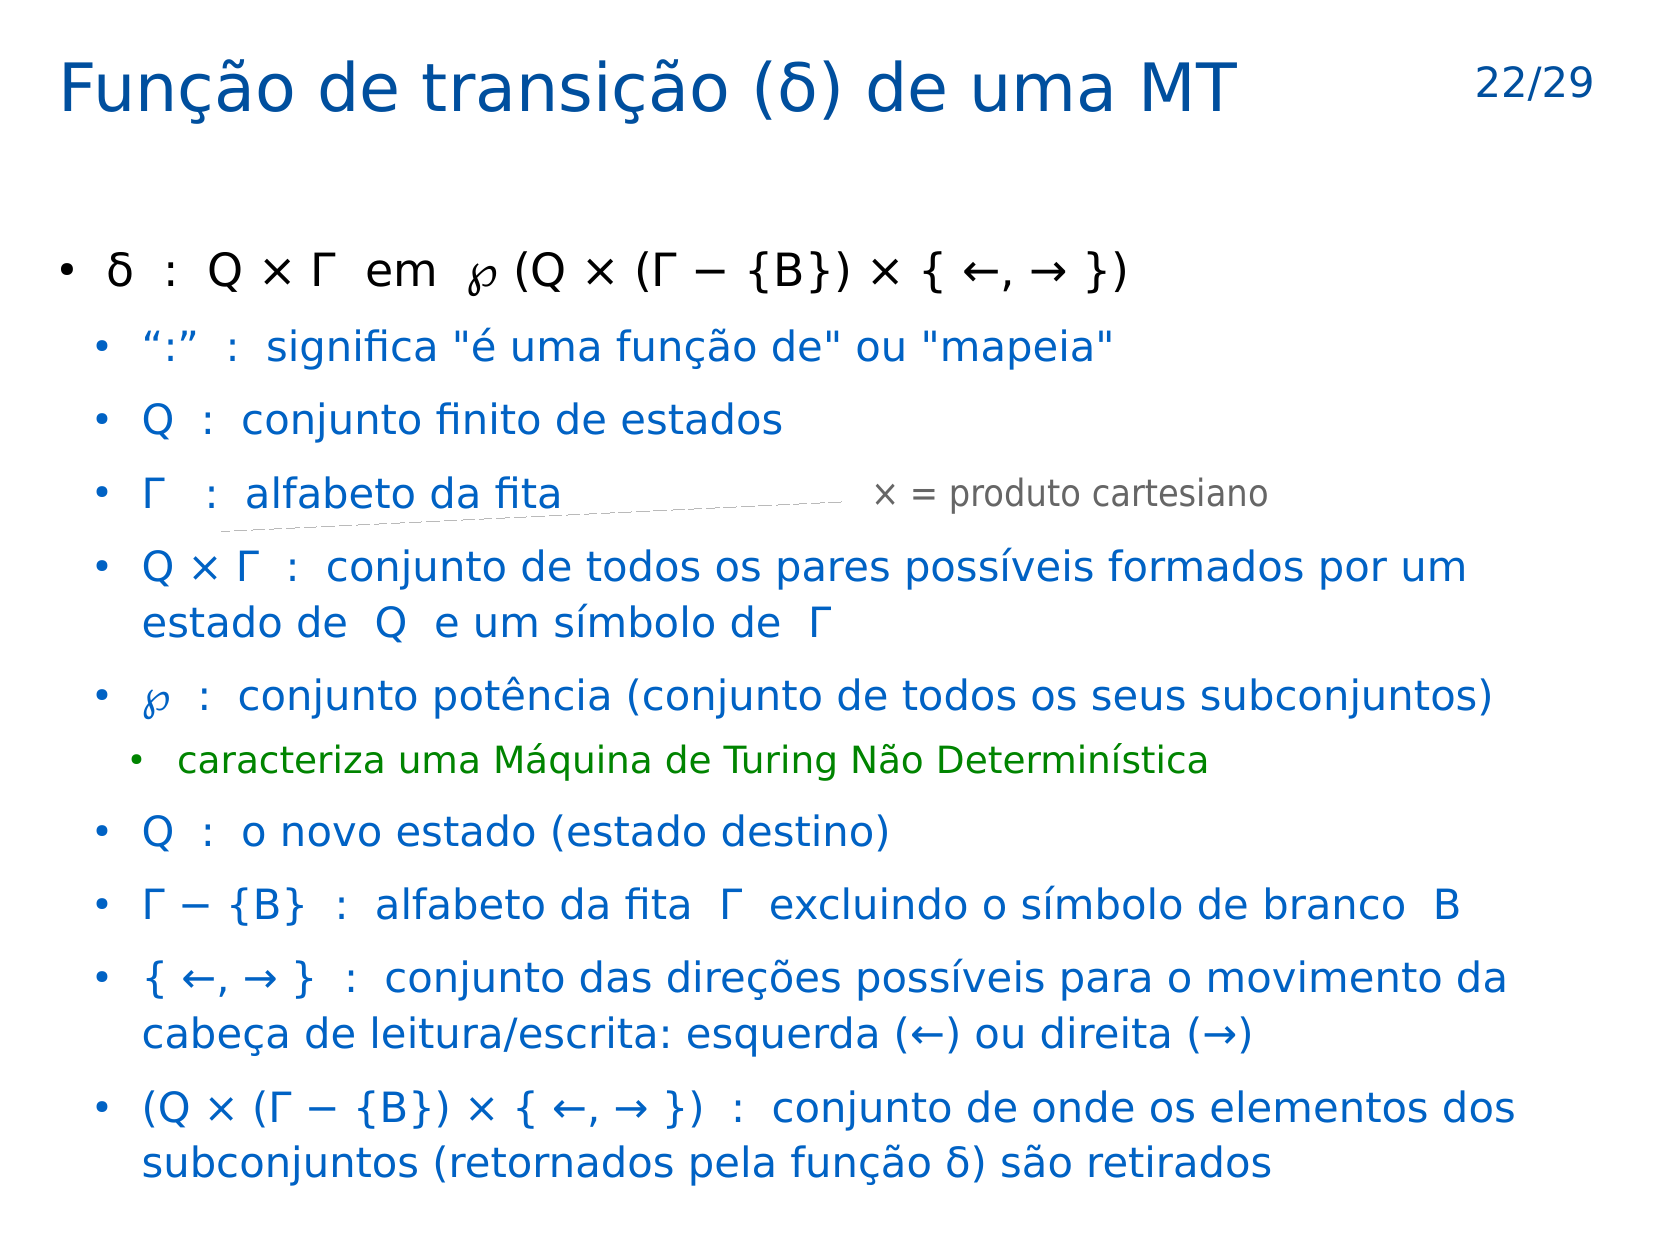

# Função de transição (δ) de uma MT
22
δ : Q × Γ em ℘ (Q × (Γ − {B}) × { ←, → })
“:” : significa "é uma função de" ou "mapeia"
Q : conjunto finito de estados
Γ : alfabeto da fita
Q × Γ : conjunto de todos os pares possíveis formados por um estado de Q e um símbolo de Γ
℘ : conjunto potência (conjunto de todos os seus subconjuntos)
caracteriza uma Máquina de Turing Não Determinística
Q : o novo estado (estado destino)
Γ − {B} : alfabeto da fita Γ excluindo o símbolo de branco B
{ ←, → } : conjunto das direções possíveis para o movimento da cabeça de leitura/escrita: esquerda (←) ou direita (→)
(Q × (Γ − {B}) × { ←, → }) : conjunto de onde os elementos dos subconjuntos (retornados pela função δ) são retirados
× = produto cartesiano